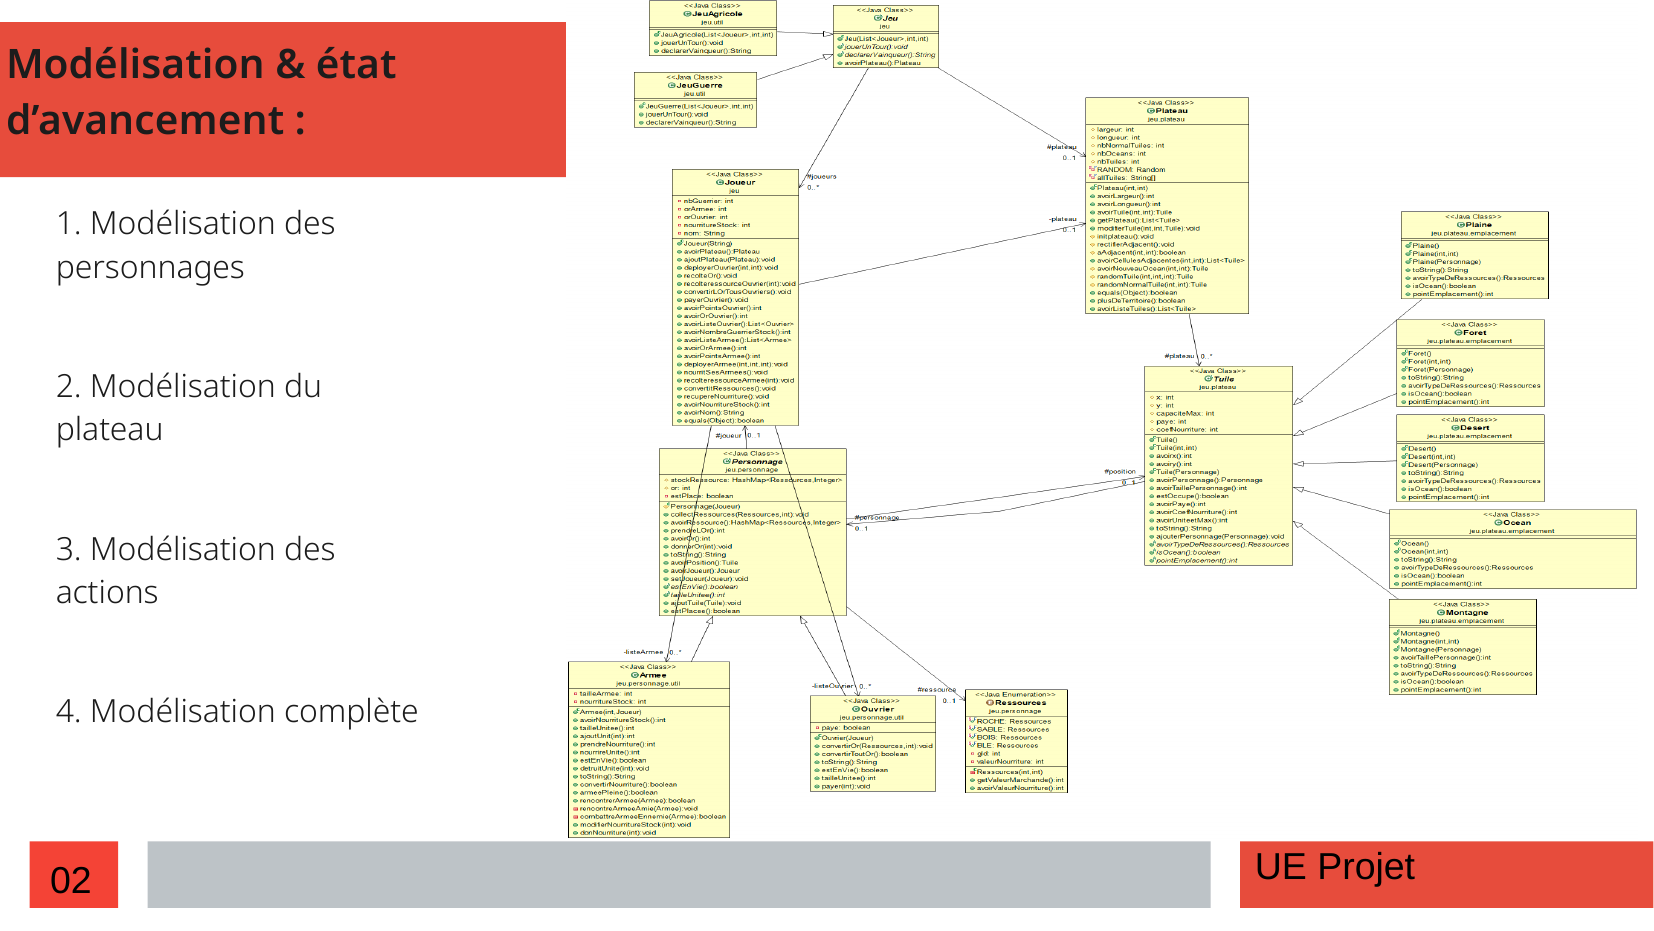

# Modélisation & état d’avancement :
1. Modélisation des 	 personnages
2. Modélisation du plateau
3. Modélisation des actions
4. Modélisation complète
UE Projet
02